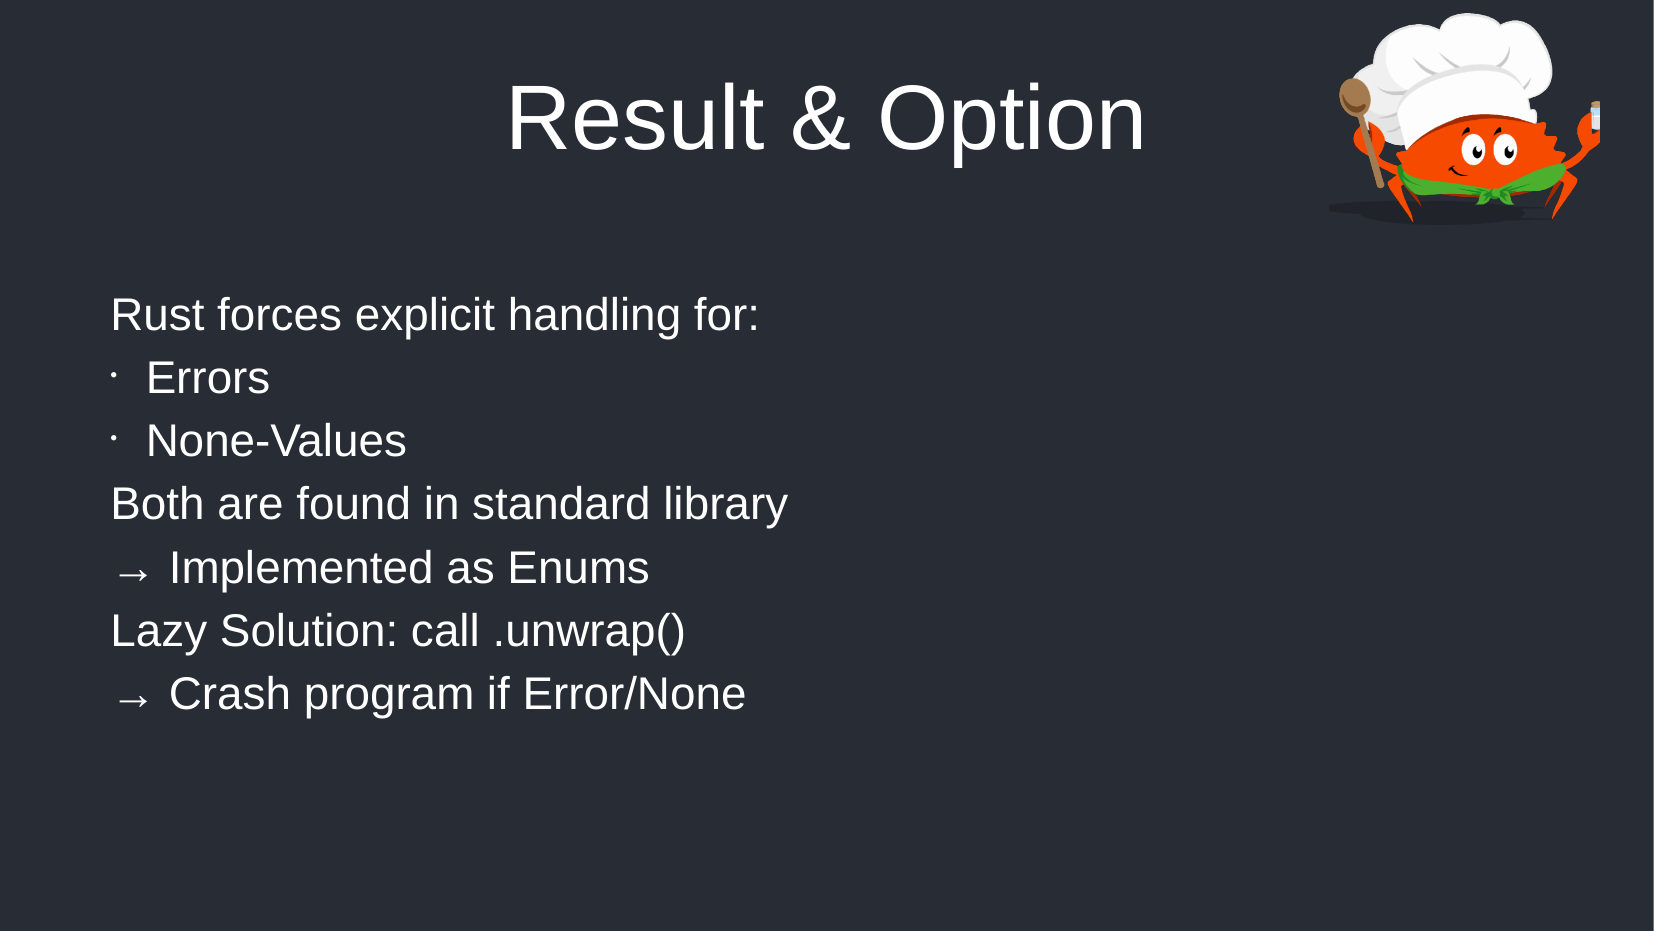

# Result & Option
Rust forces explicit handling for:
Errors
None-Values
Both are found in standard library
→ Implemented as Enums
Lazy Solution: call .unwrap()
→ Crash program if Error/None